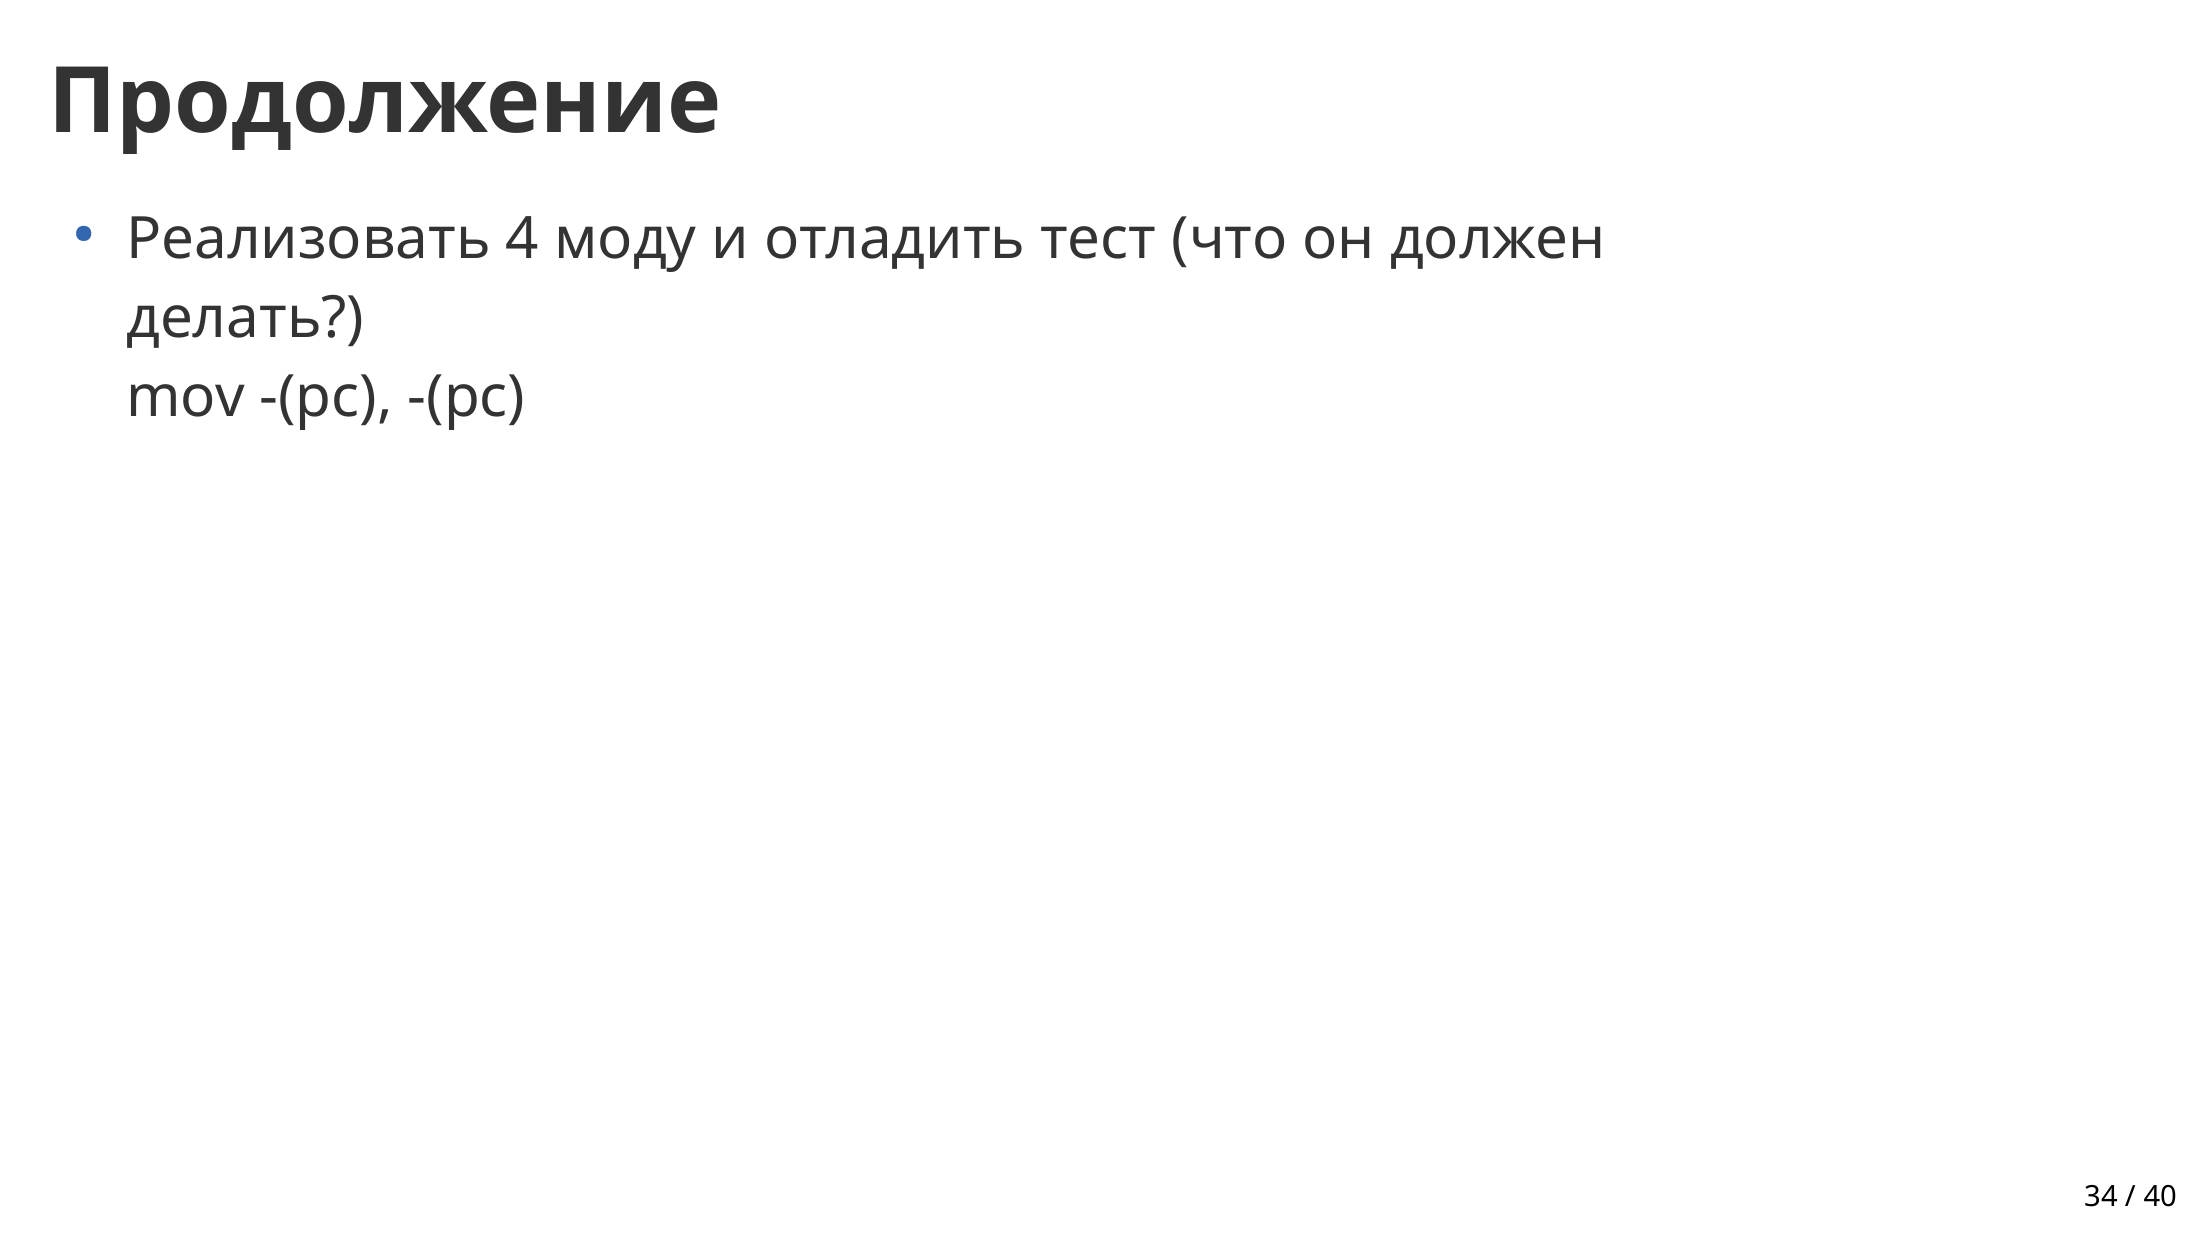

# Продолжение
Реализовать 4 моду и отладить тест (что он должен делать?)
mov -(pc), -(pc)
34